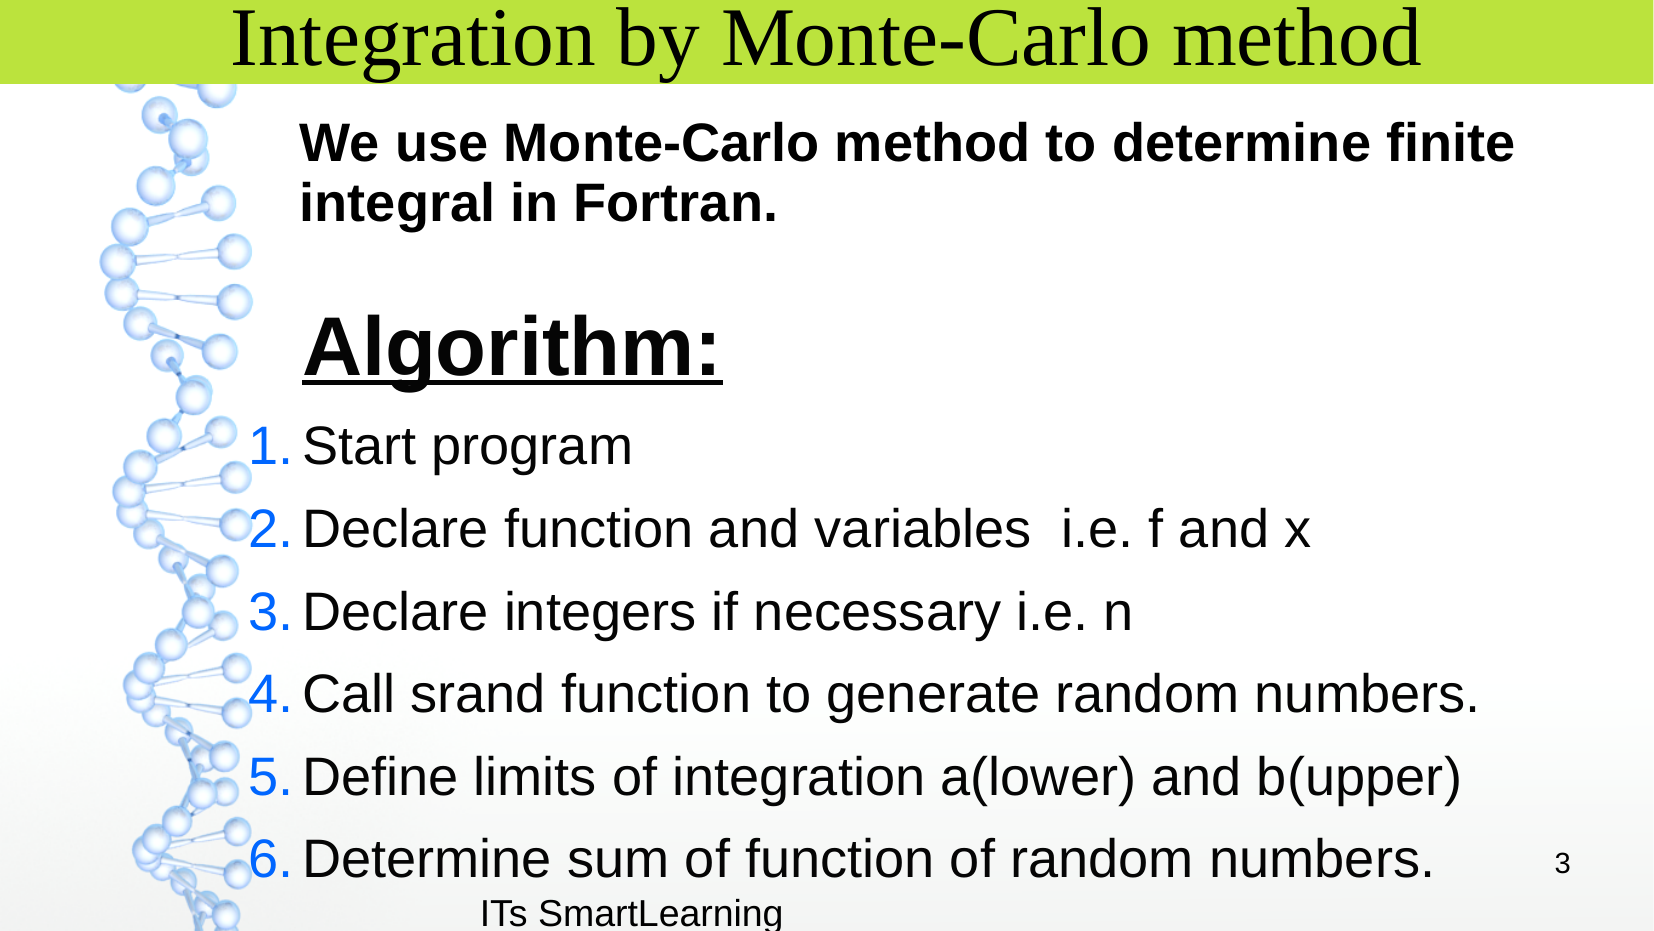

Integration by Monte-Carlo method
We use Monte-Carlo method to determine finite integral in Fortran.
# Algorithm:
Start program
Declare function and variables i.e. f and x
Declare integers if necessary i.e. n
Call srand function to generate random numbers.
Define limits of integration a(lower) and b(upper)
Determine sum of function of random numbers.
3
ITs SmartLearning